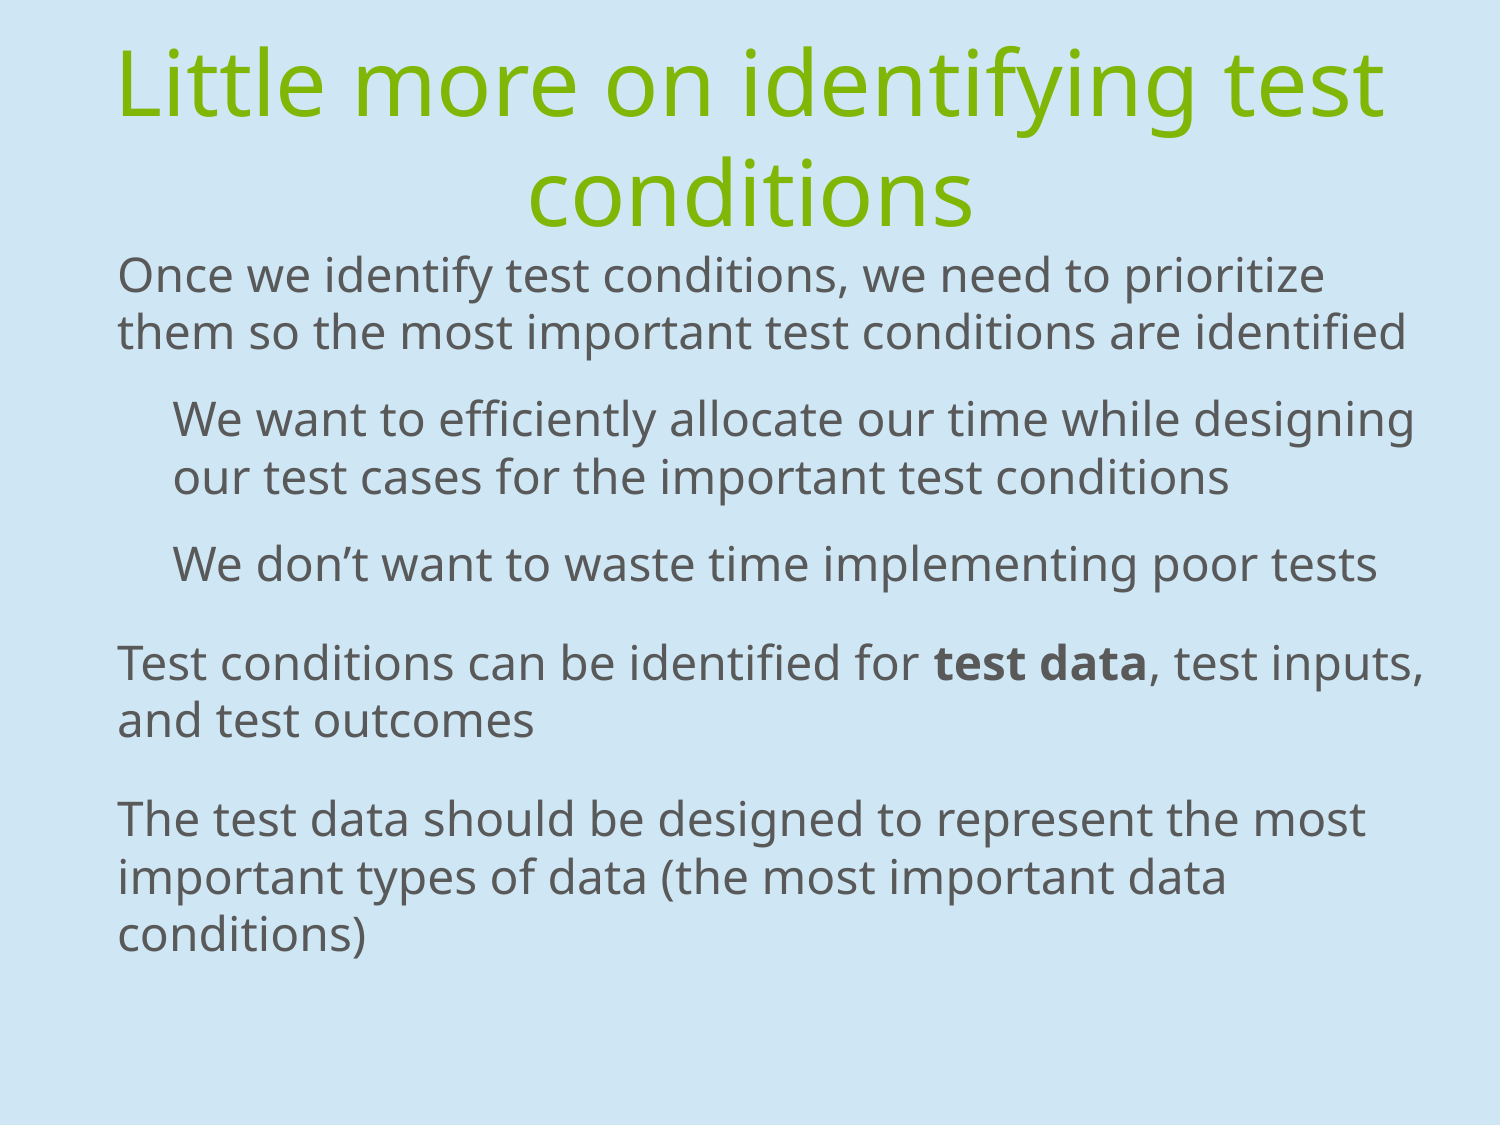

# Little more on identifying test conditions
Once we identify test conditions, we need to prioritize them so the most important test conditions are identified
We want to efficiently allocate our time while designing our test cases for the important test conditions
We don’t want to waste time implementing poor tests
Test conditions can be identified for test data, test inputs, and test outcomes
The test data should be designed to represent the most important types of data (the most important data conditions)